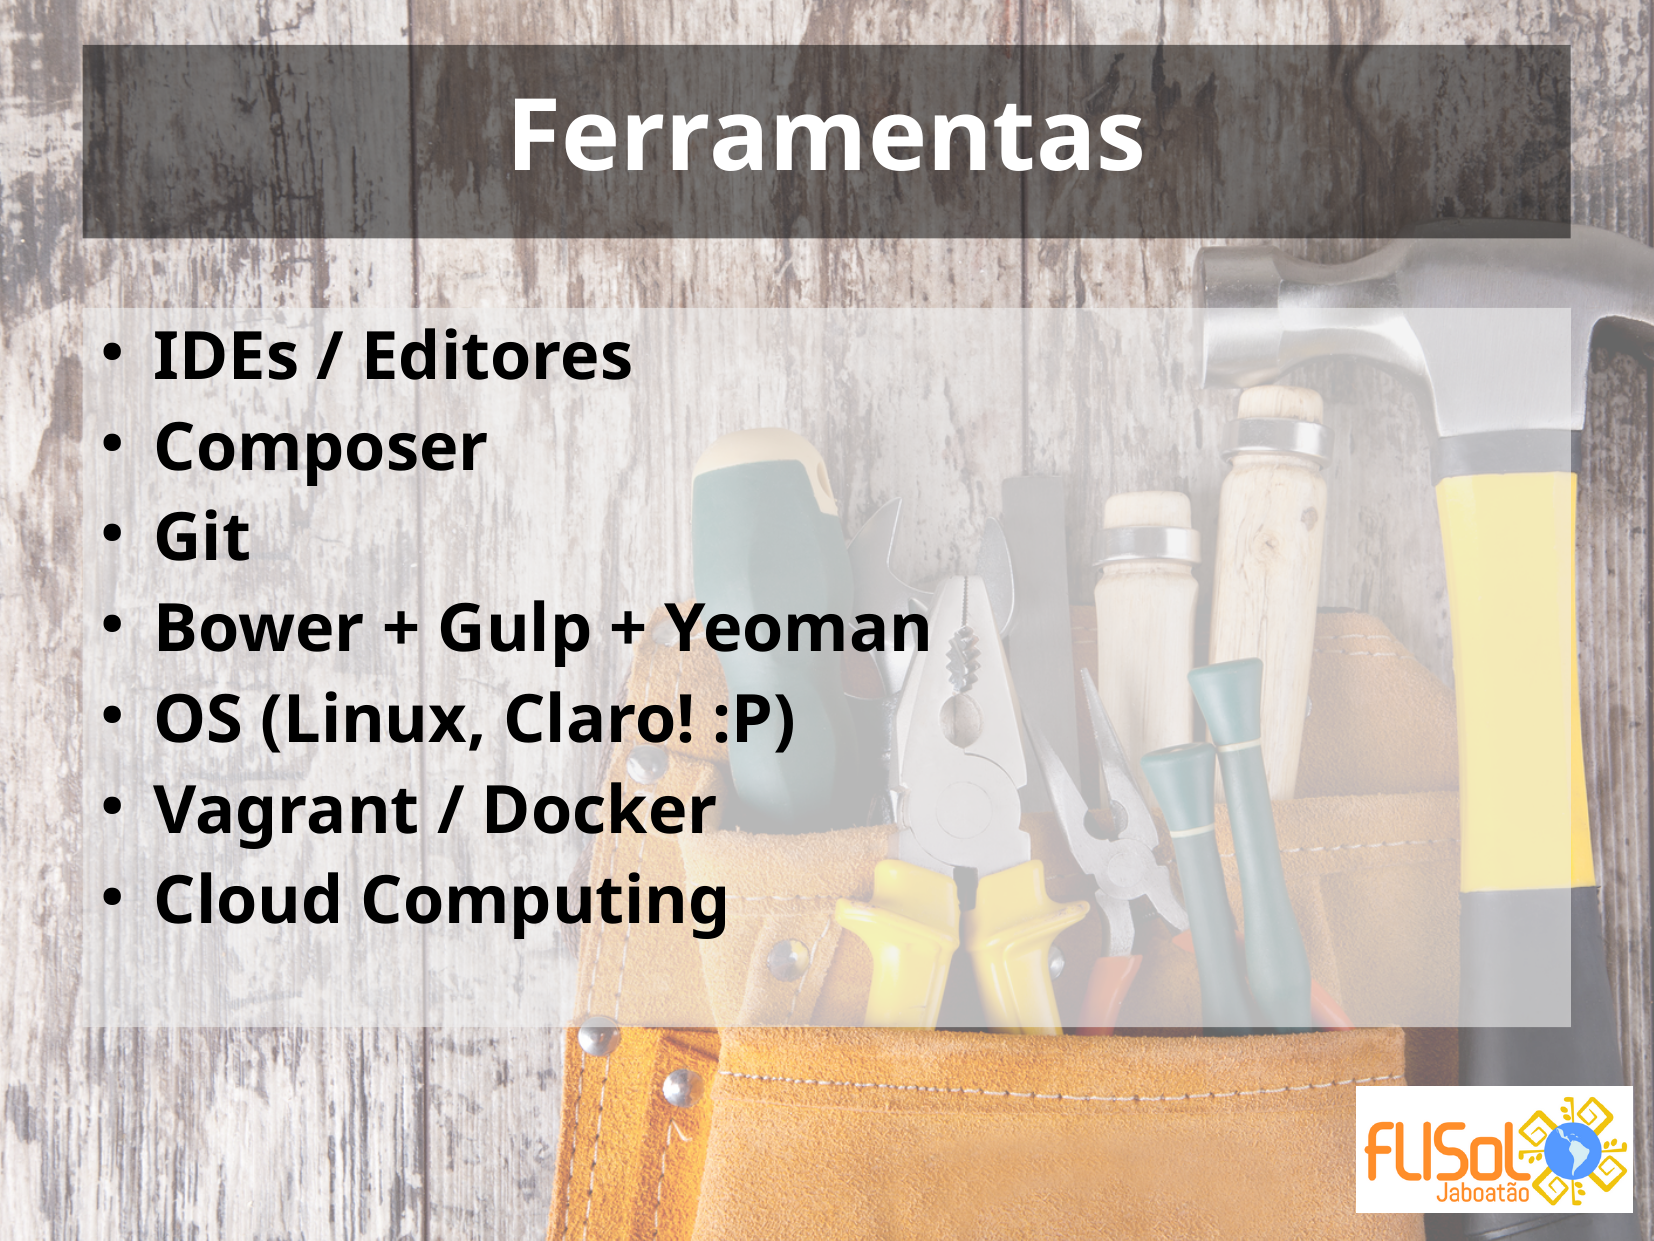

# Ferramentas
IDEs / Editores
Composer
Git
Bower + Gulp + Yeoman
OS (Linux, Claro! :P)
Vagrant / Docker
Cloud Computing